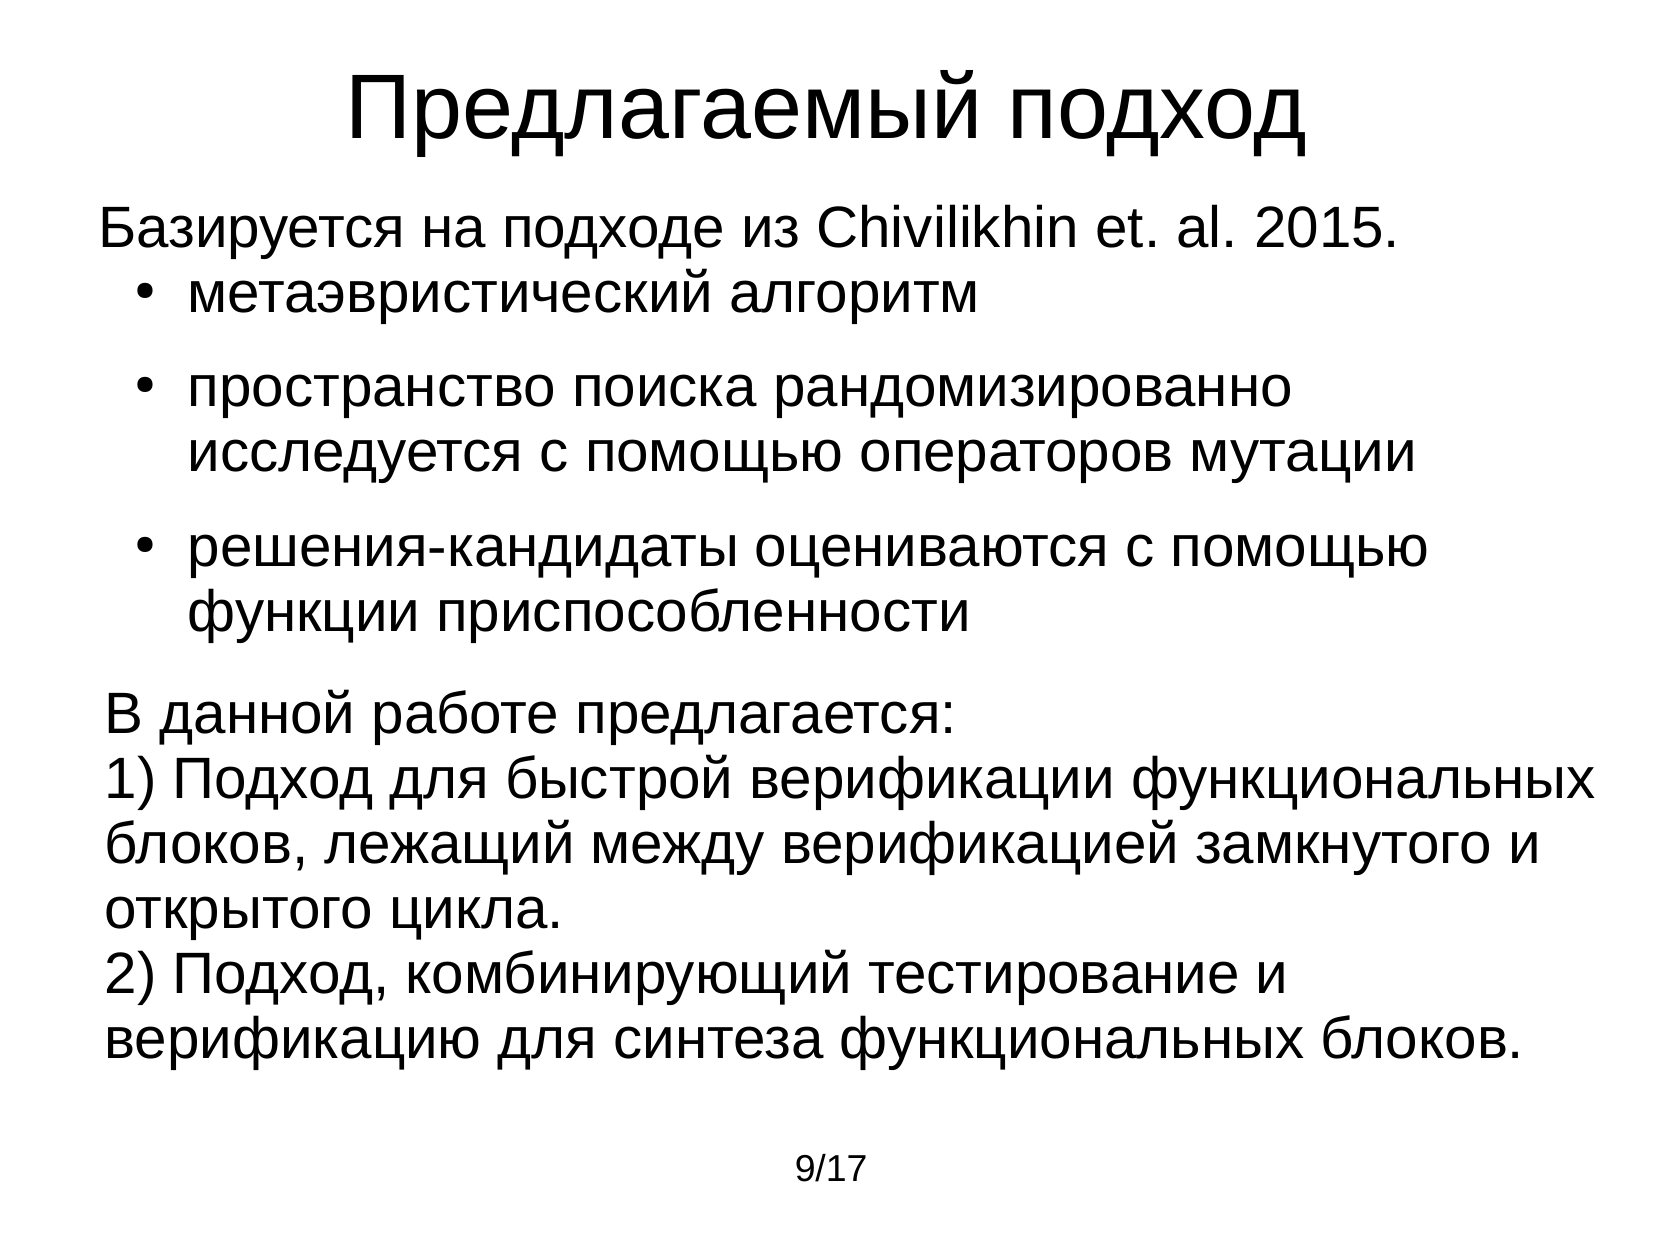

# Предлагаемый подход
метаэвристический алгоритм
пространство поиска рандомизированно исследуется с помощью операторов мутации
решения-кандидаты оцениваются с помощью функции приспособленности
Базируется на подходе из Chivilikhin et. al. 2015.
В данной работе предлaгается:
1) Подход для быстрой верификации функциональных блоков, лежащий между верификацией замкнутого и открытого цикла.
2) Подход, комбинирующий тестирование и верификацию для синтеза функциональных блоков.
9/17